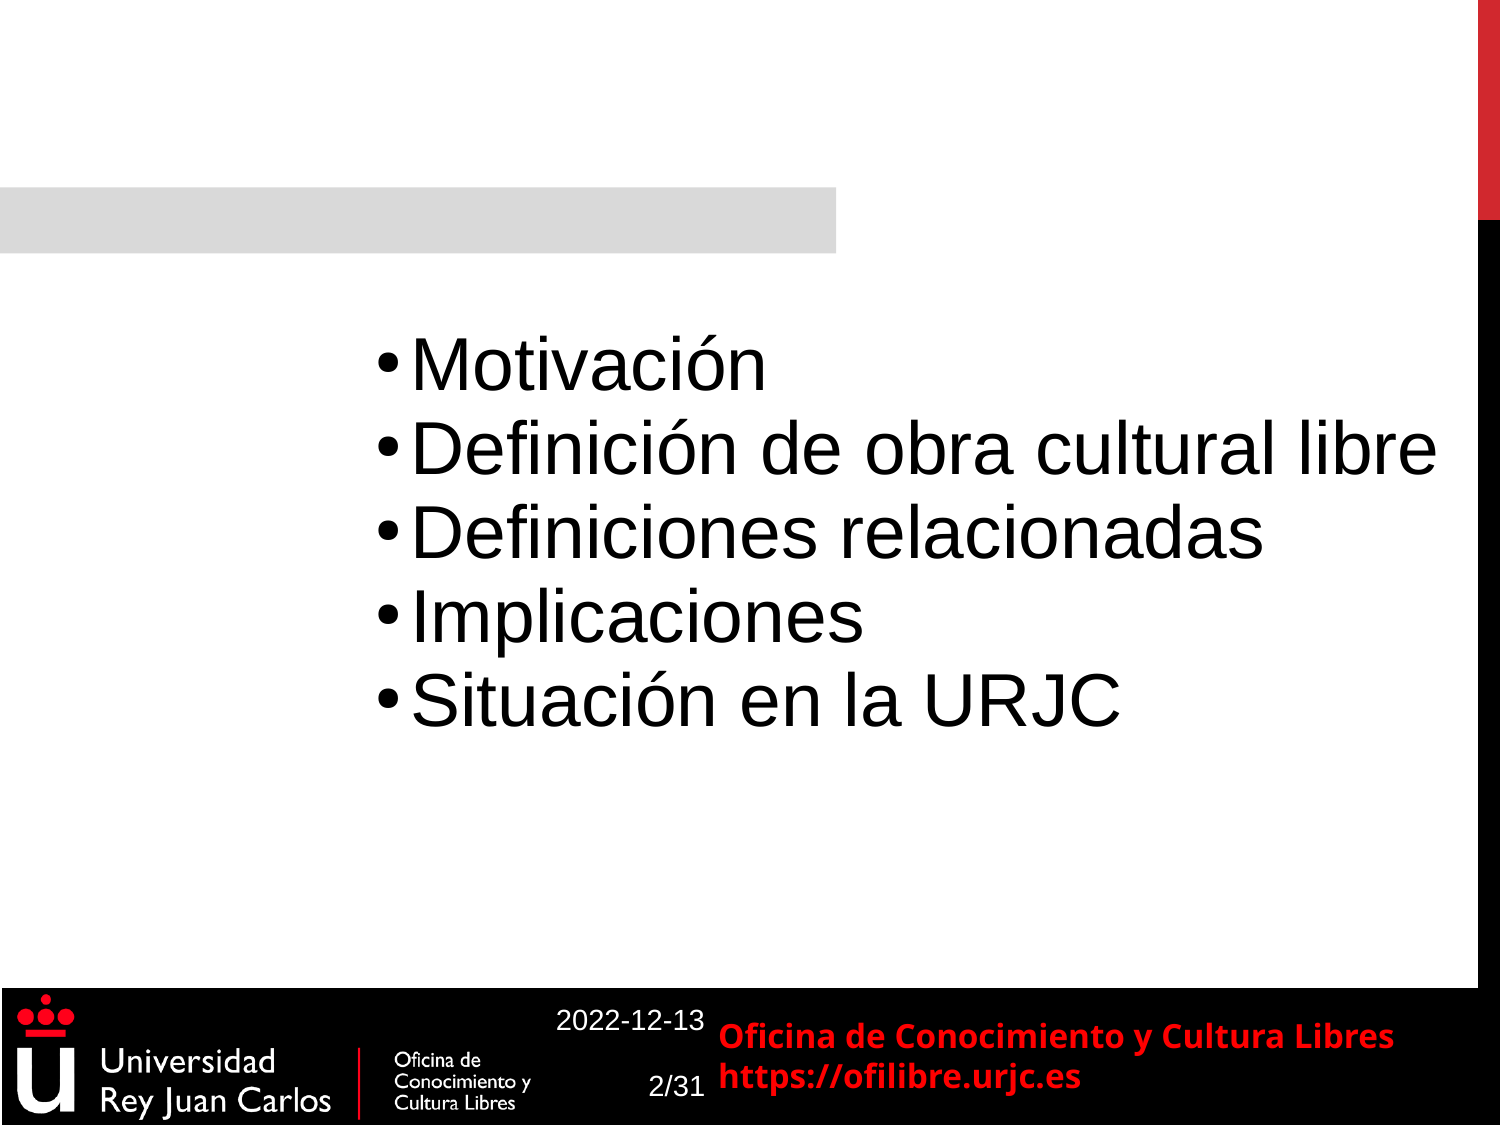

#
Motivación
Definición de obra cultural libre
Definiciones relacionadas
Implicaciones
Situación en la URJC